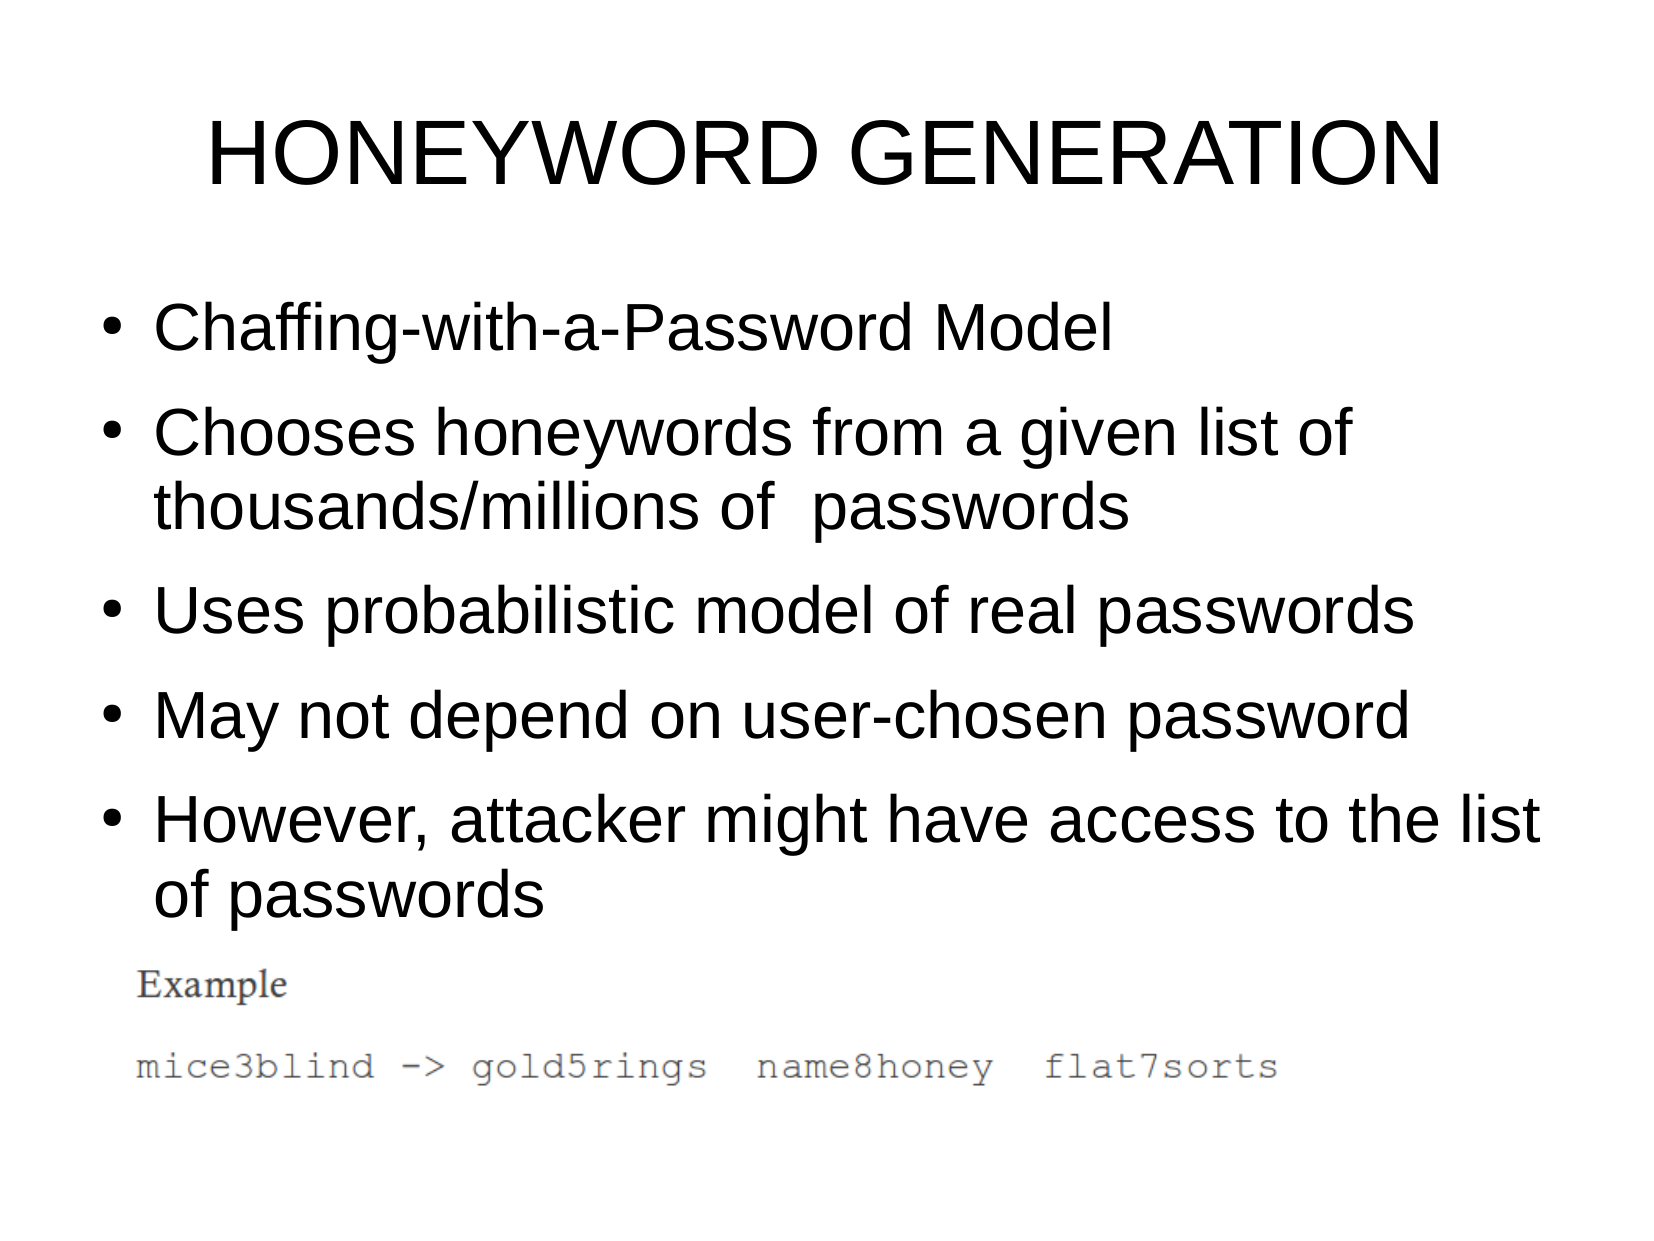

# HONEYWORD GENERATION
Chaffing-with-a-Password Model
Chooses honeywords from a given list of thousands/millions of passwords
Uses probabilistic model of real passwords
May not depend on user-chosen password
However, attacker might have access to the list of passwords